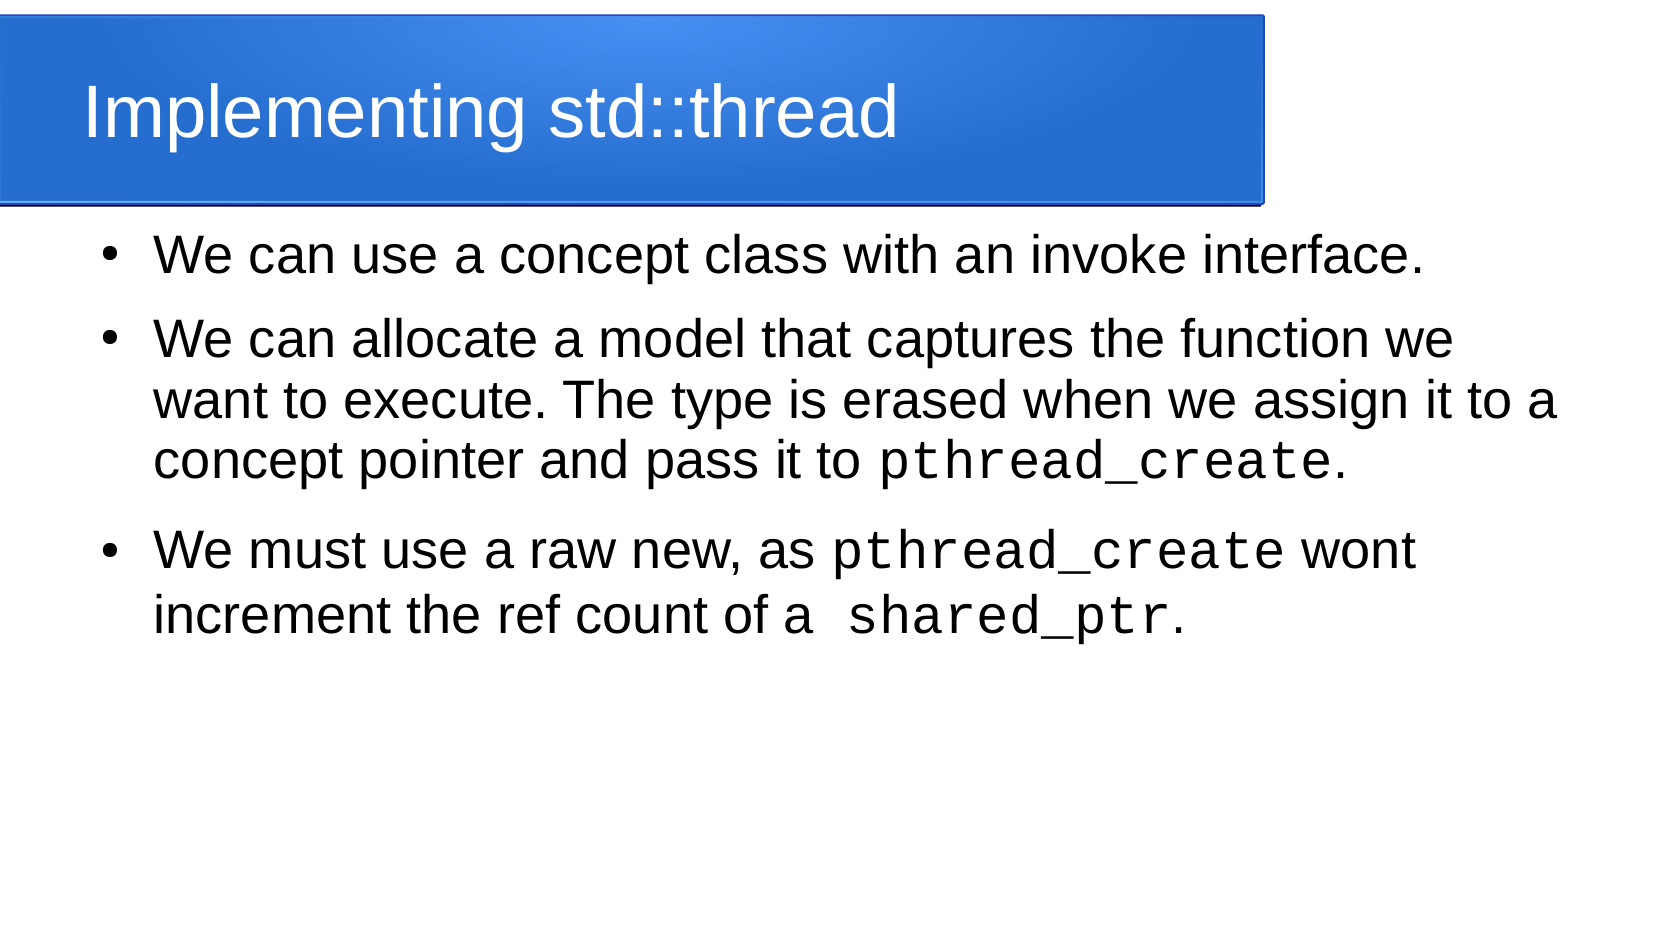

# Implementing std::thread
We can use a concept class with an invoke interface.
We can allocate a model that captures the function we want to execute. The type is erased when we assign it to a concept pointer and pass it to pthread_create.
We must use a raw new, as pthread_create wont increment the ref count of a shared_ptr.